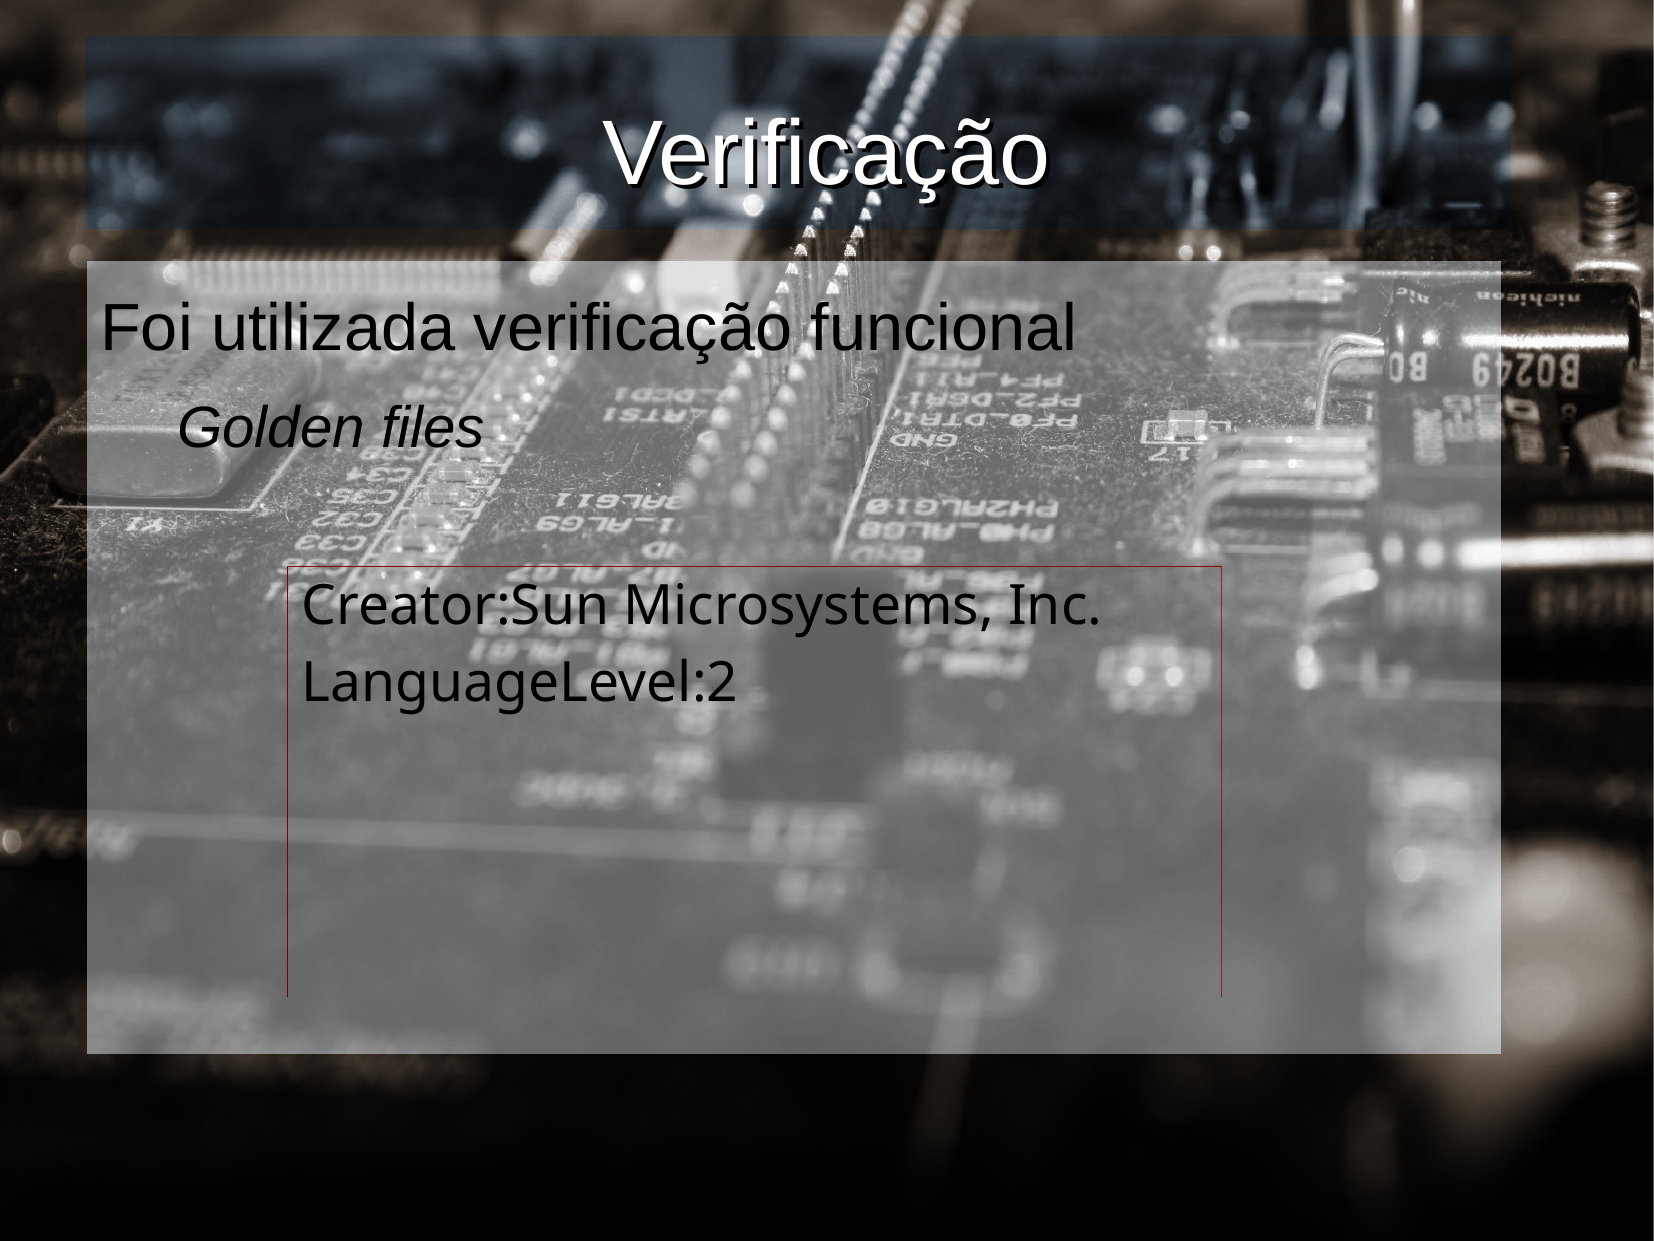

# Verificação
Foi utilizada verificação funcional
Golden files